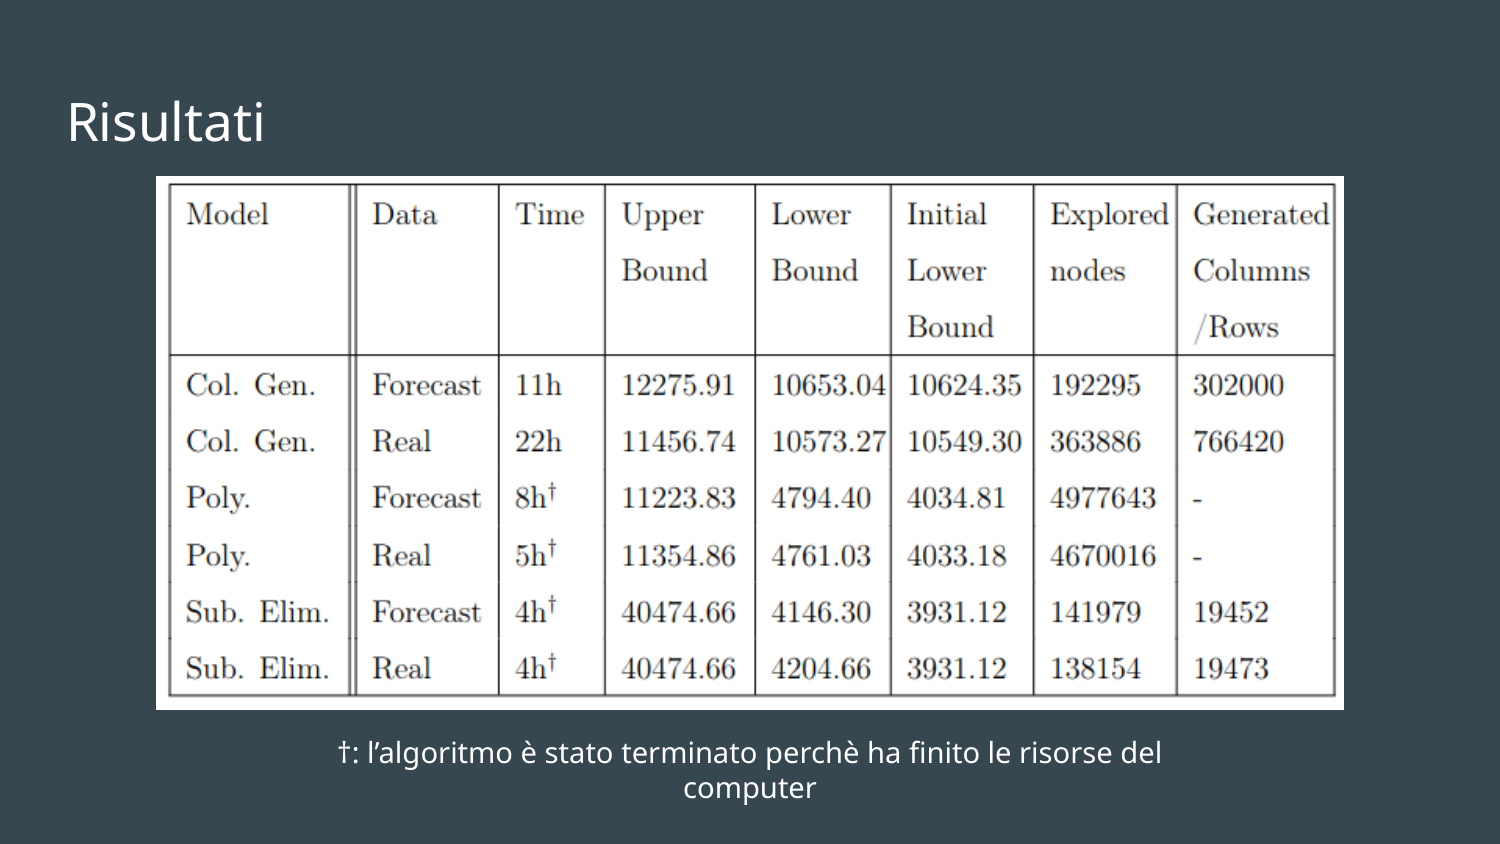

# Risultati
†: l’algoritmo è stato terminato perchè ha finito le risorse del computer